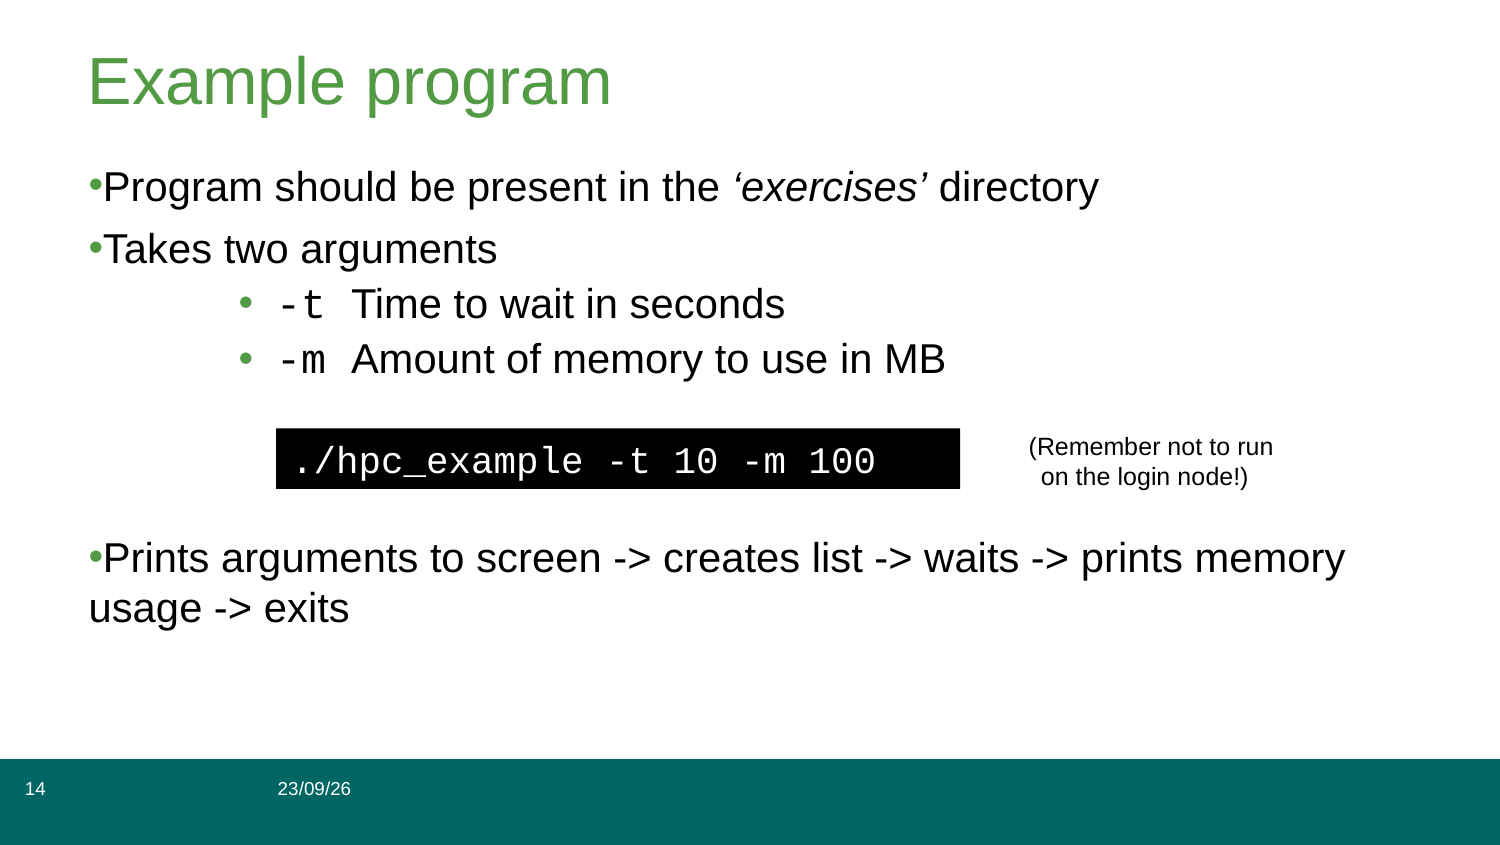

# Example program
Program should be present in the ‘exercises’ directory
Takes two arguments
-t Time to wait in seconds
-m Amount of memory to use in MB
Prints arguments to screen -> creates list -> waits -> prints memory usage -> exits
./hpc_example -t 10 -m 100
(Remember not to run on the login node!)